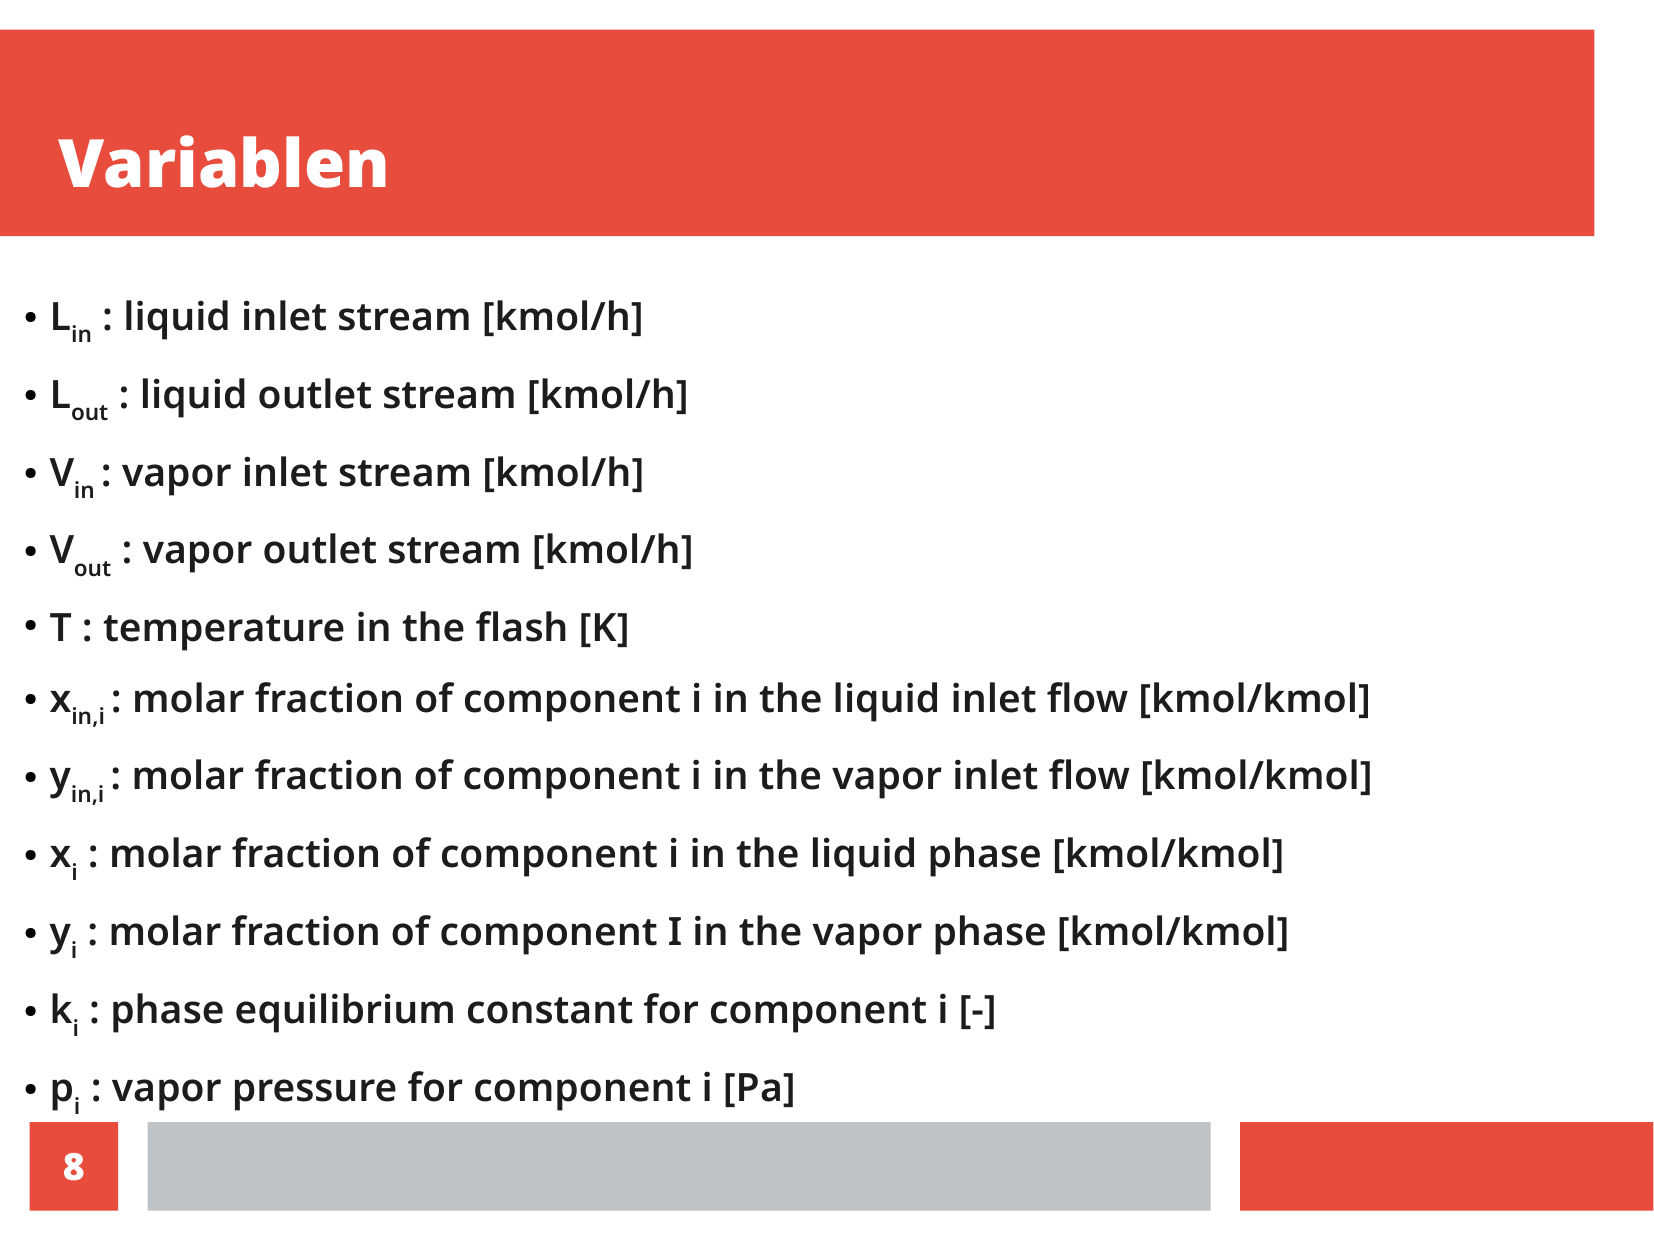

# Variablen
Lin : liquid inlet stream [kmol/h]
Lout : liquid outlet stream [kmol/h]
Vin : vapor inlet stream [kmol/h]
Vout : vapor outlet stream [kmol/h]
T : temperature in the flash [K]
xin,i : molar fraction of component i in the liquid inlet flow [kmol/kmol]
yin,i : molar fraction of component i in the vapor inlet flow [kmol/kmol]
xi : molar fraction of component i in the liquid phase [kmol/kmol]
yi : molar fraction of component I in the vapor phase [kmol/kmol]
ki : phase equilibrium constant for component i [-]
pi : vapor pressure for component i [Pa]
8